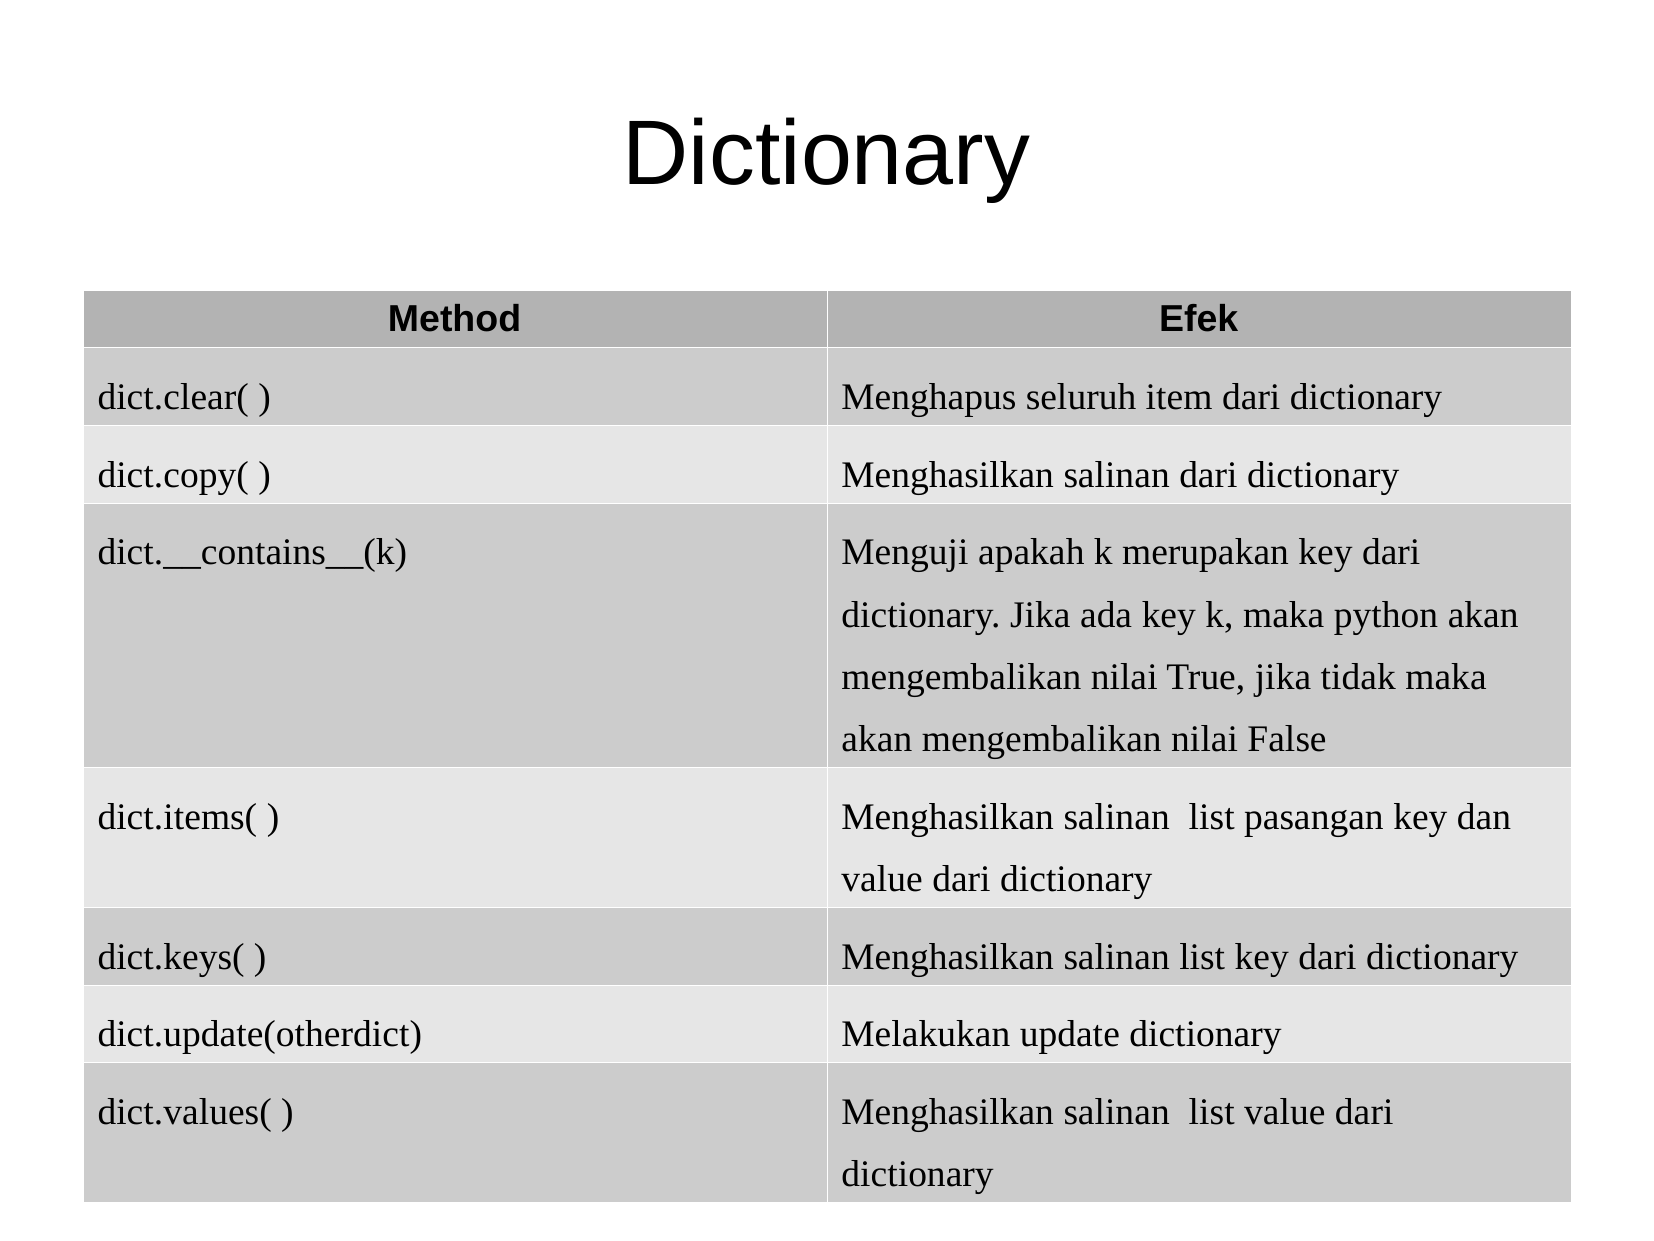

# Dictionary
| Method | Efek |
| --- | --- |
| dict.clear( ) | Menghapus seluruh item dari dictionary |
| dict.copy( ) | Menghasilkan salinan dari dictionary |
| dict.\_\_contains\_\_(k) | Menguji apakah k merupakan key dari dictionary. Jika ada key k, maka python akan mengembalikan nilai True, jika tidak maka akan mengembalikan nilai False |
| dict.items( ) | Menghasilkan salinan list pasangan key dan value dari dictionary |
| dict.keys( ) | Menghasilkan salinan list key dari dictionary |
| dict.update(otherdict) | Melakukan update dictionary |
| dict.values( ) | Menghasilkan salinan list value dari dictionary |